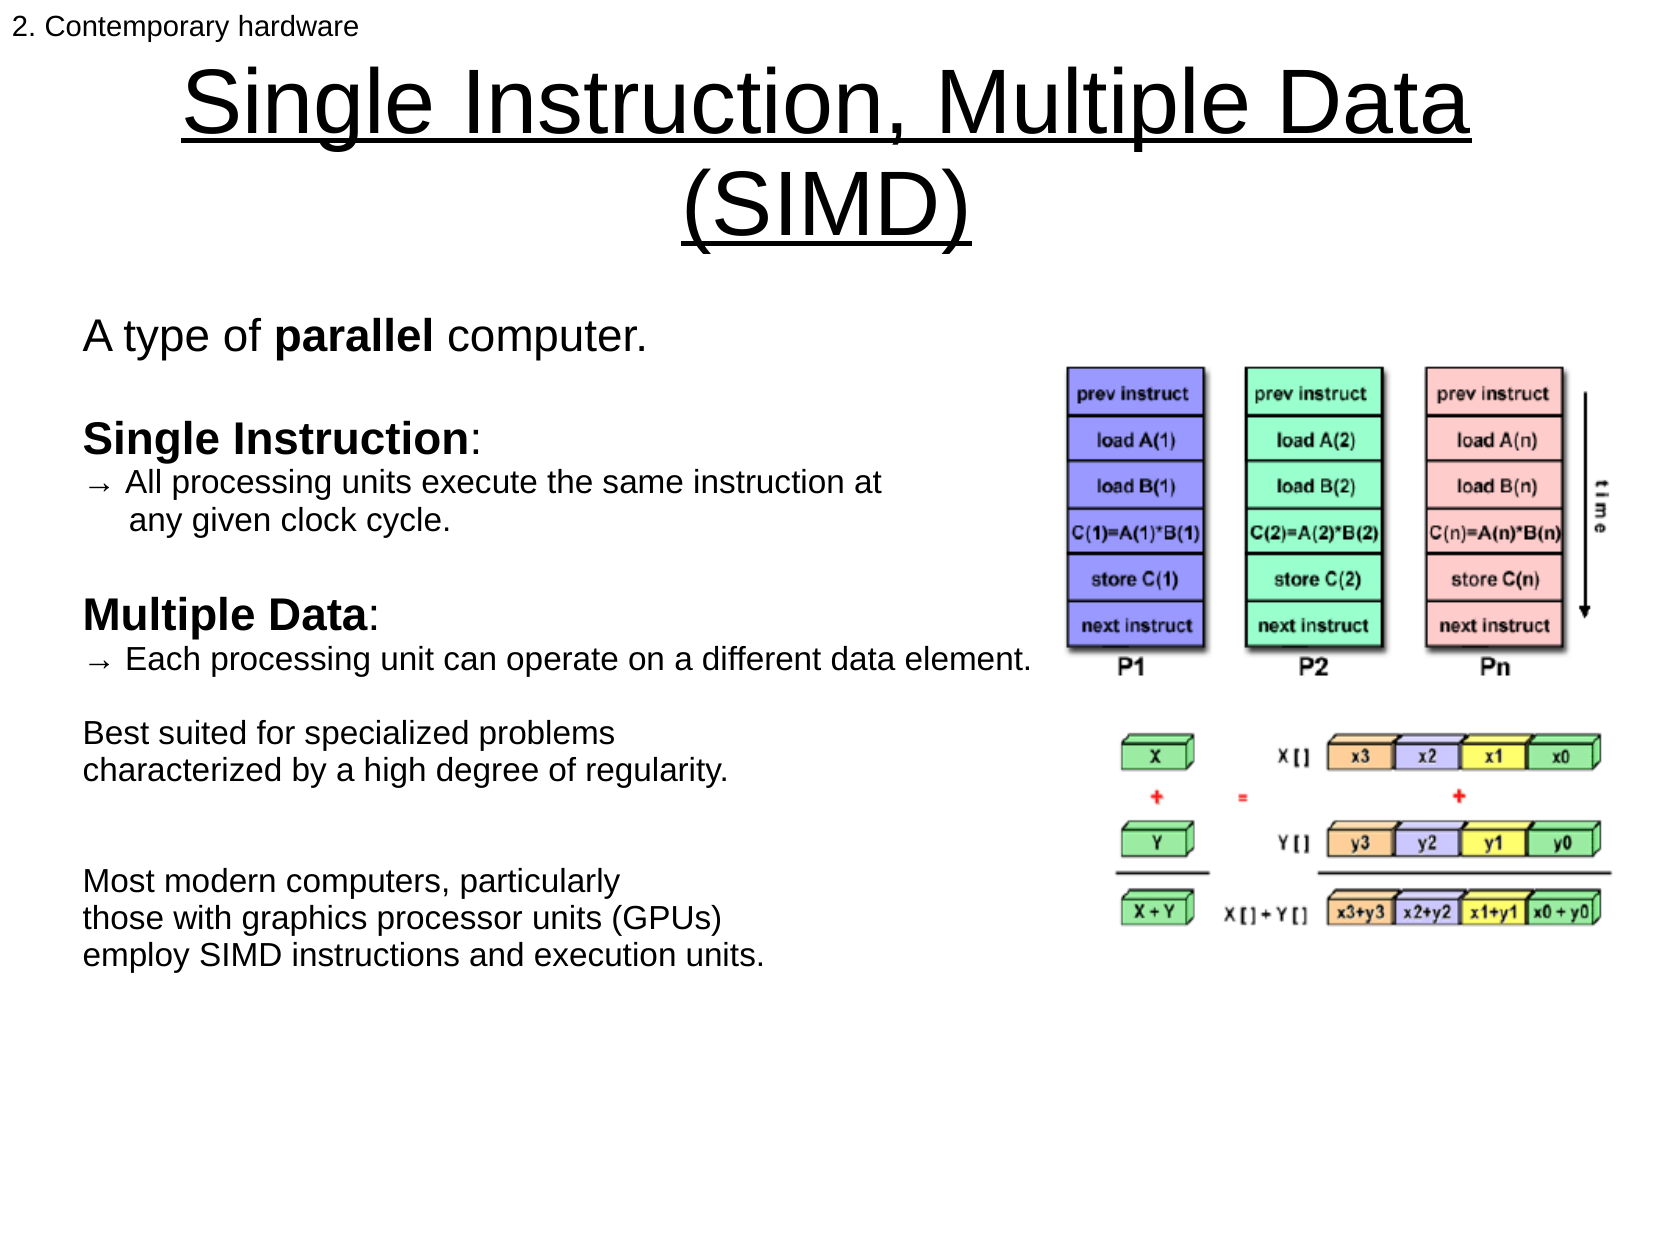

2. Contemporary hardware
# Single Instruction, Multiple Data (SIMD)
A type of parallel computer.
Single Instruction:
→ All processing units execute the same instruction at
 any given clock cycle.
Multiple Data:
→ Each processing unit can operate on a different data element.
Best suited for specialized problems
characterized by a high degree of regularity.
Most modern computers, particularly
those with graphics processor units (GPUs)
employ SIMD instructions and execution units.